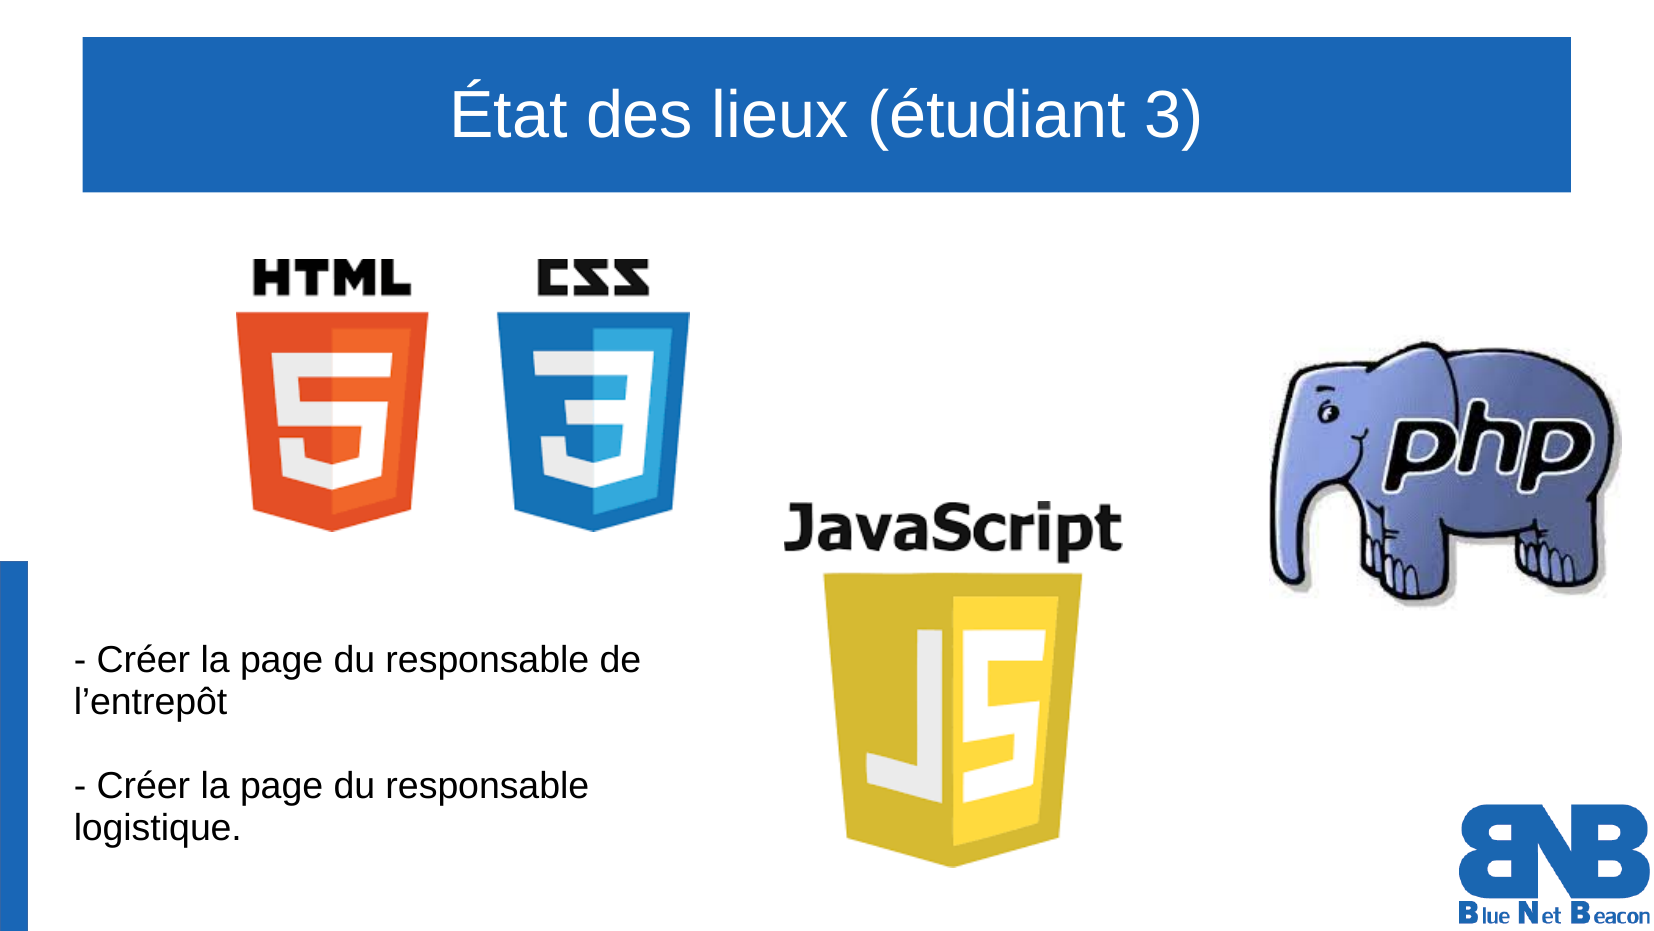

# État des lieux (étudiant 3)
- Créer la page du responsable de l’entrepôt
- Créer la page du responsable logistique.